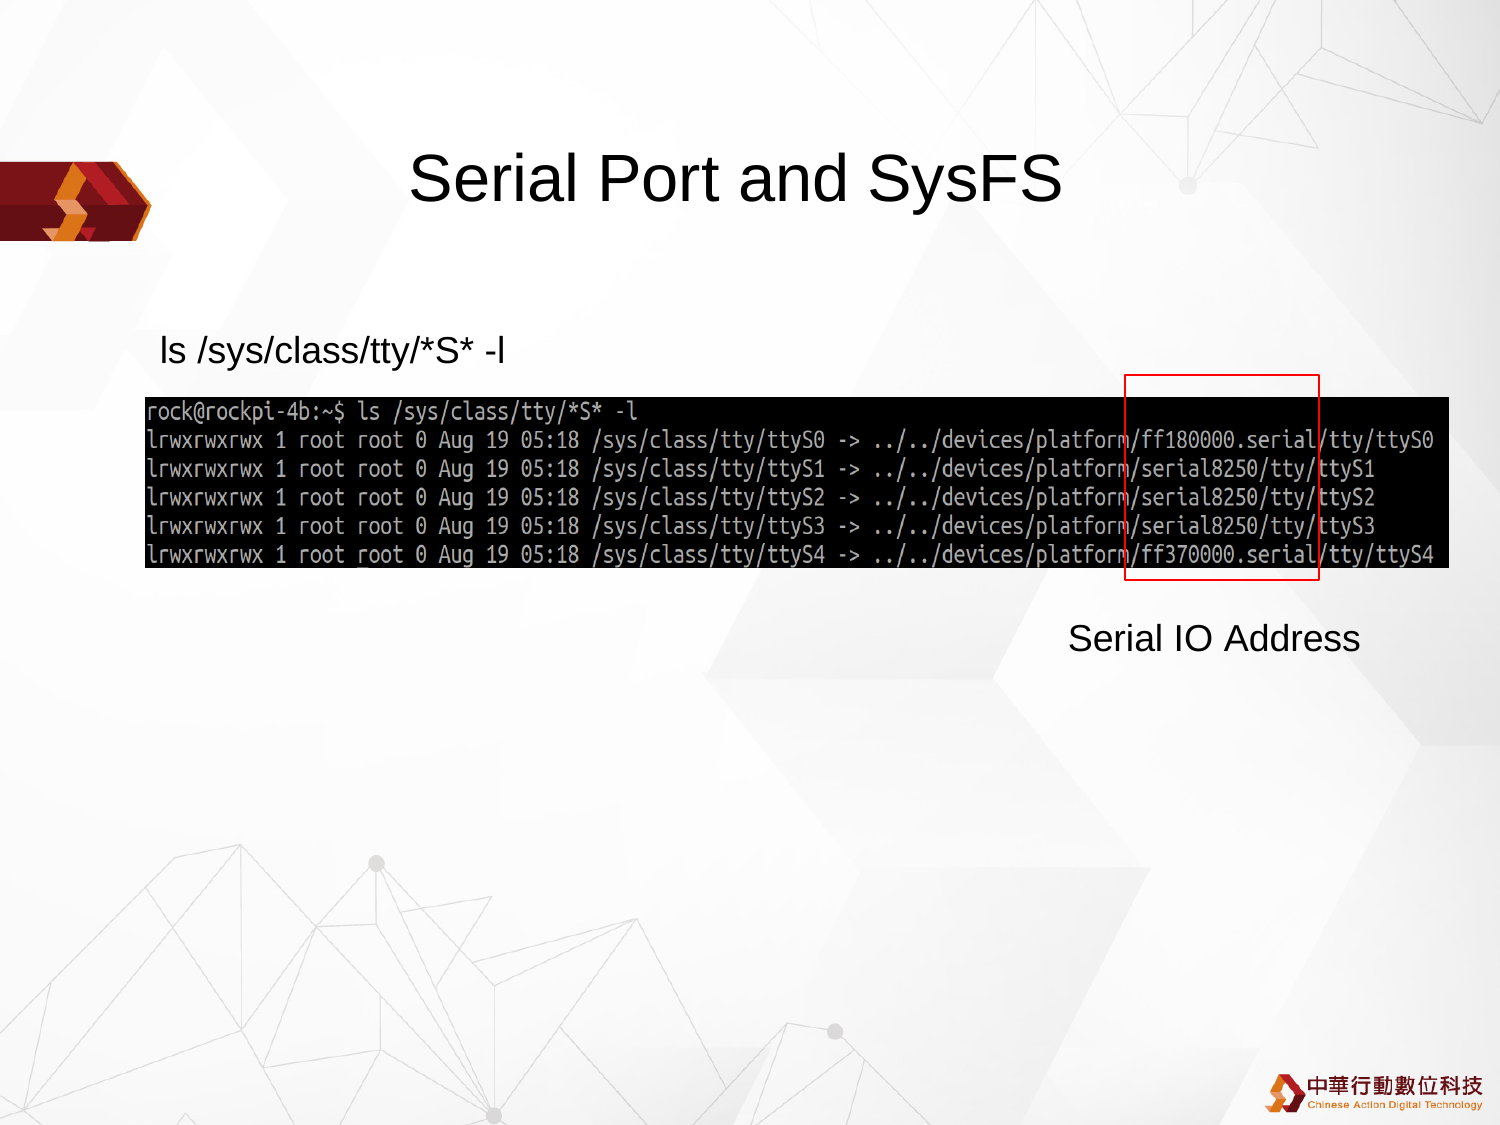

# Serial Port and SysFS
ls /sys/class/tty/*S* -l
Serial IO Address